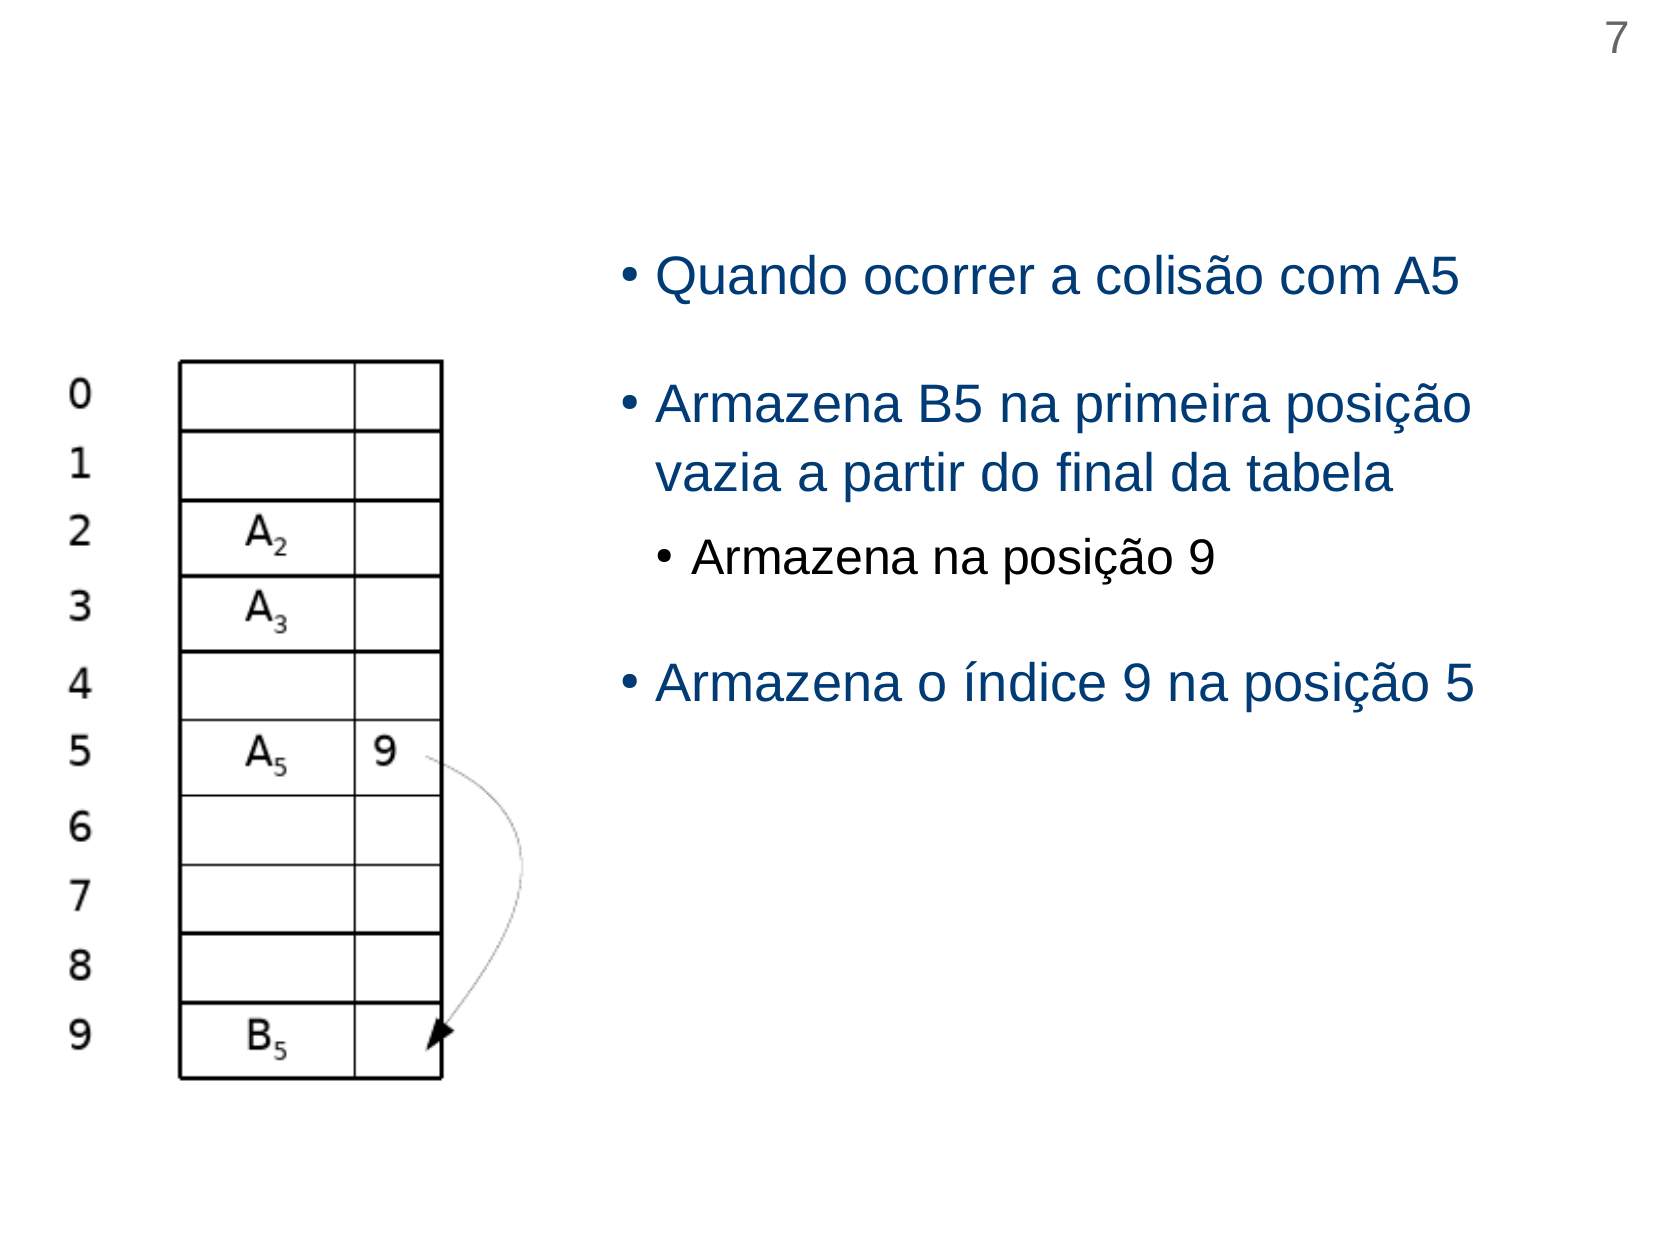

7
#
Quando ocorrer a colisão com A5
Armazena B5 na primeira posição vazia a partir do final da tabela
Armazena na posição 9
Armazena o índice 9 na posição 5